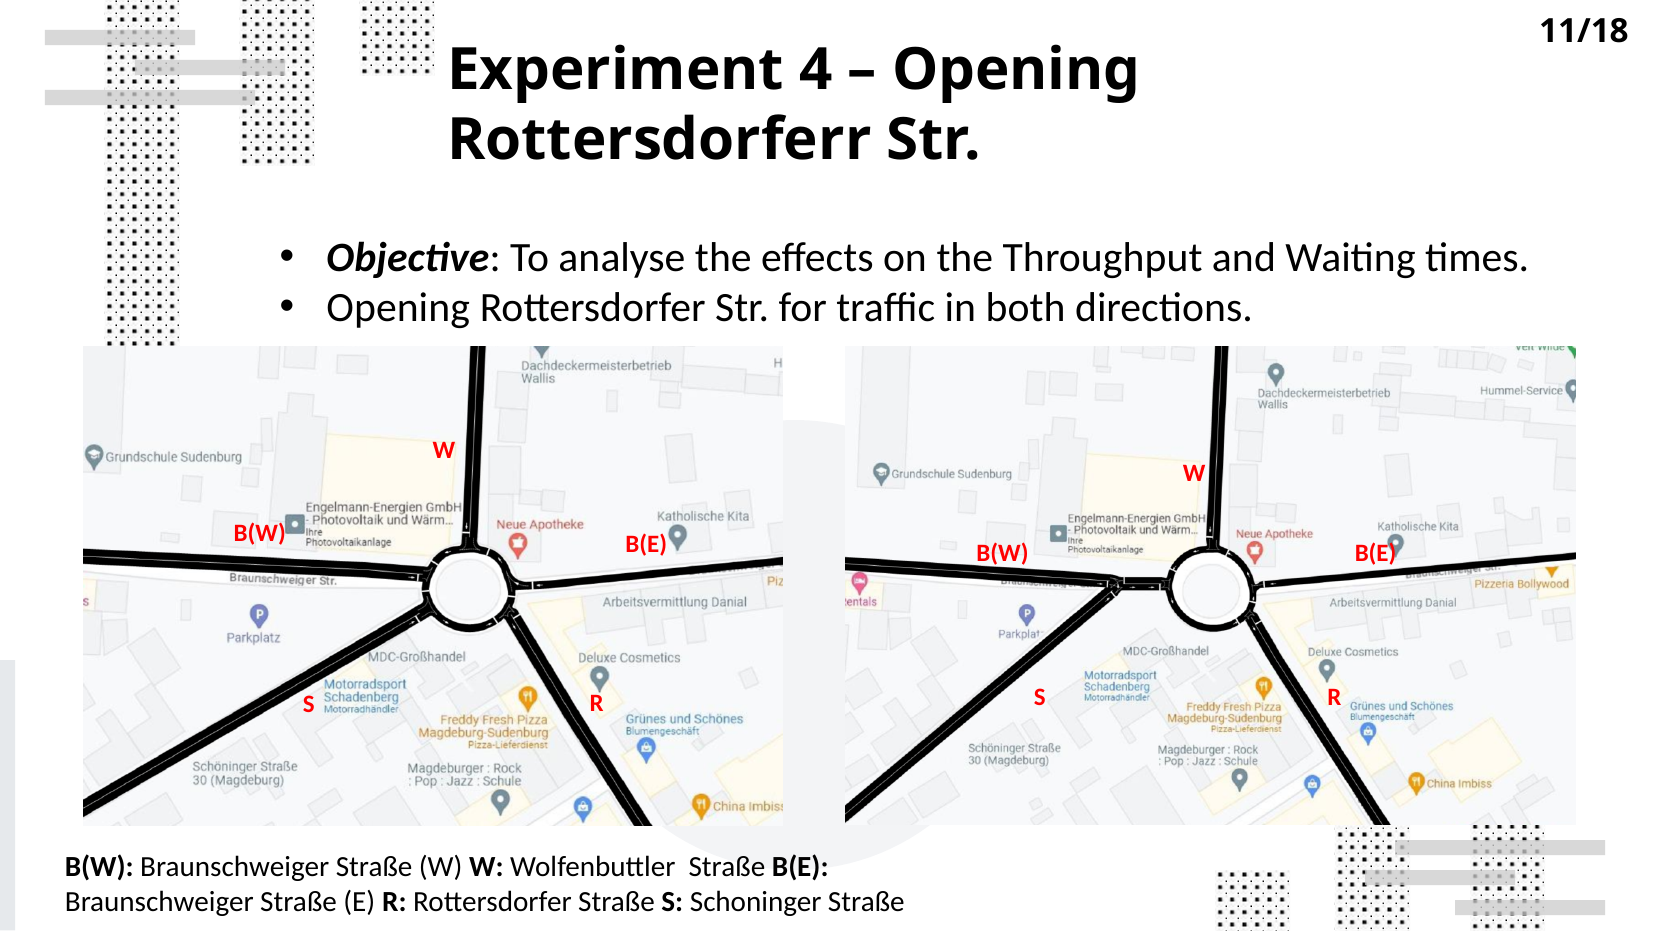

11/18
Experiment 4 – Opening Rottersdorferr Str.
Objective: To analyse the effects on the Throughput and Waiting times.
Opening Rottersdorfer Str. for traffic in both directions.
W
W
B(W)
B(E)
B(E)
B(W)
S
R
R
S
B(W): Braunschweiger Straße (W) W: Wolfenbuttler Straße B(E): Braunschweiger Straße (E) R: Rottersdorfer Straße S: Schoninger Straße